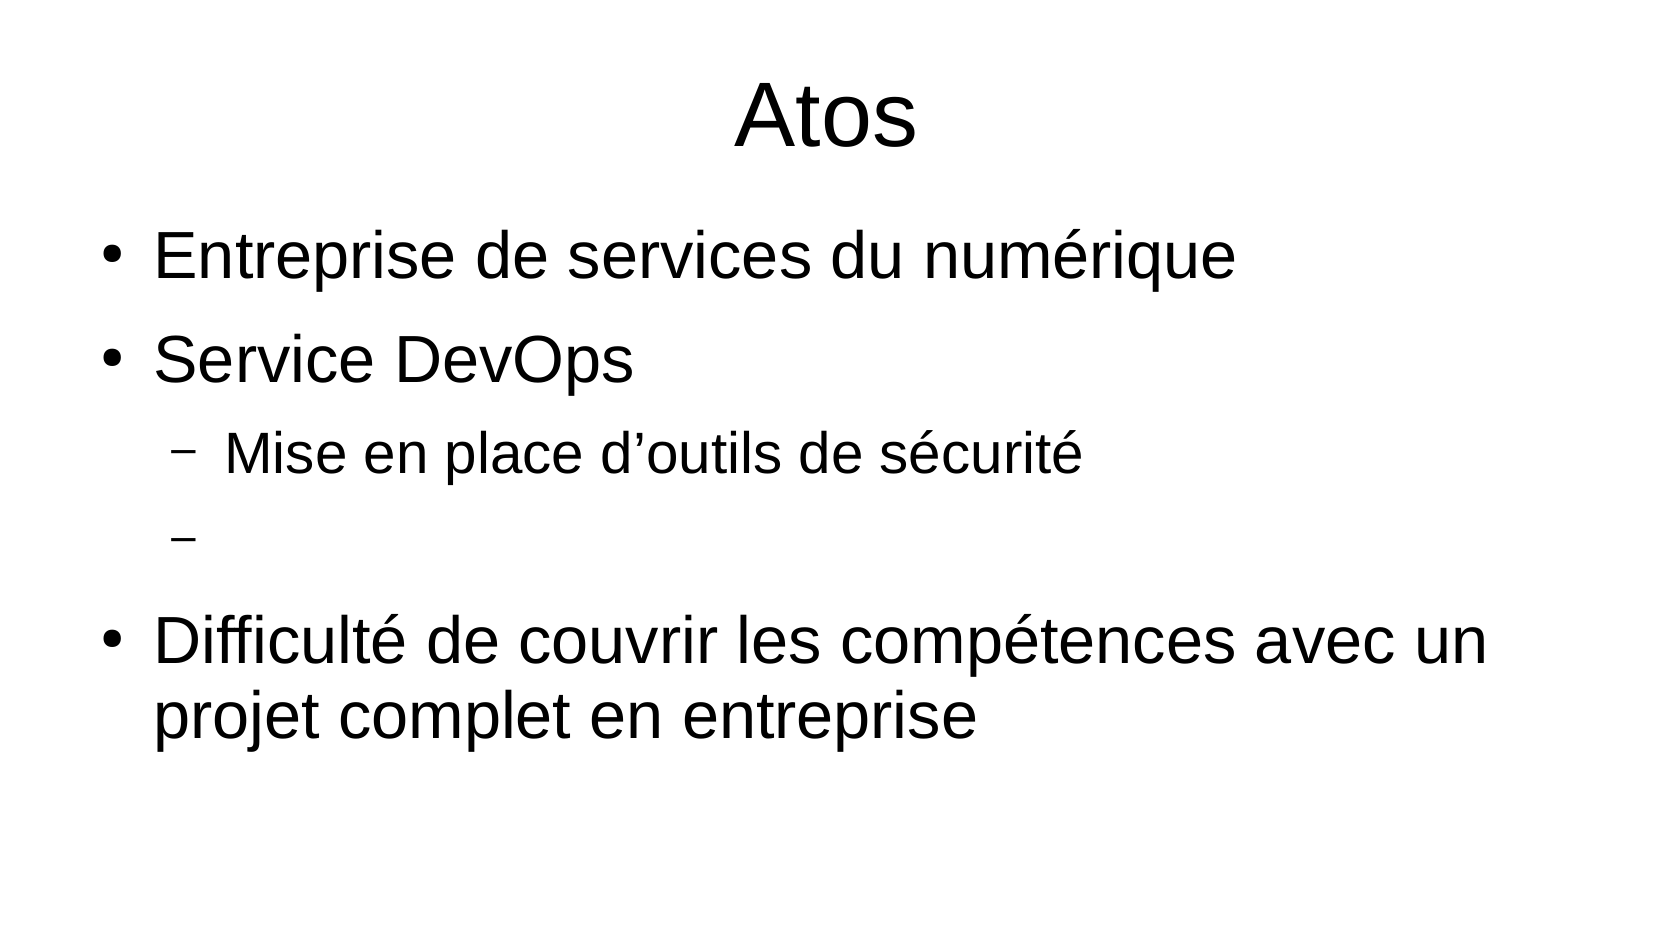

# Atos
Entreprise de services du numérique
Service DevOps
Mise en place d’outils de sécurité
Difficulté de couvrir les compétences avec un projet complet en entreprise